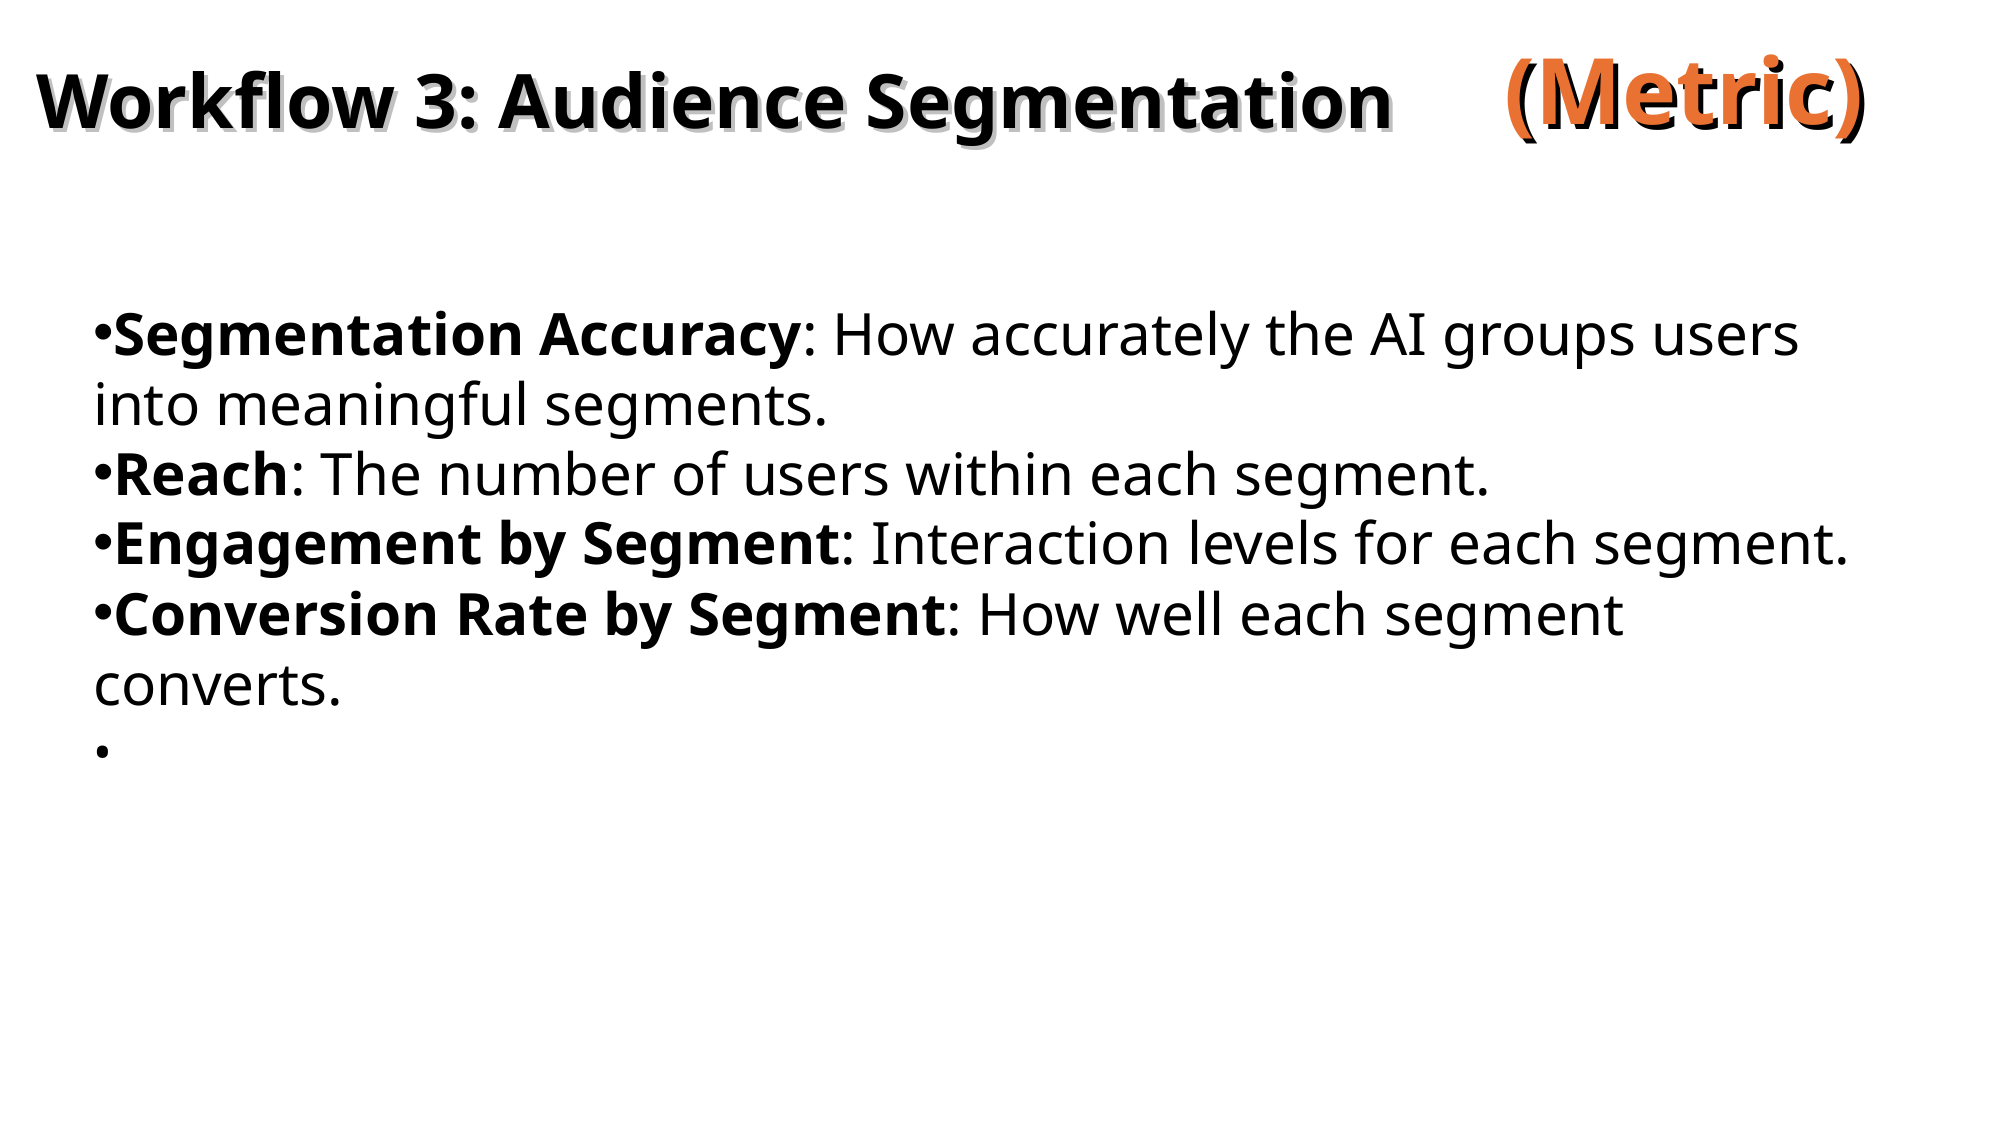

(Metric)
Workflow 3: Audience Segmentation
Segmentation Accuracy: How accurately the AI groups users into meaningful segments.
Reach: The number of users within each segment.
Engagement by Segment: Interaction levels for each segment.
Conversion Rate by Segment: How well each segment converts.